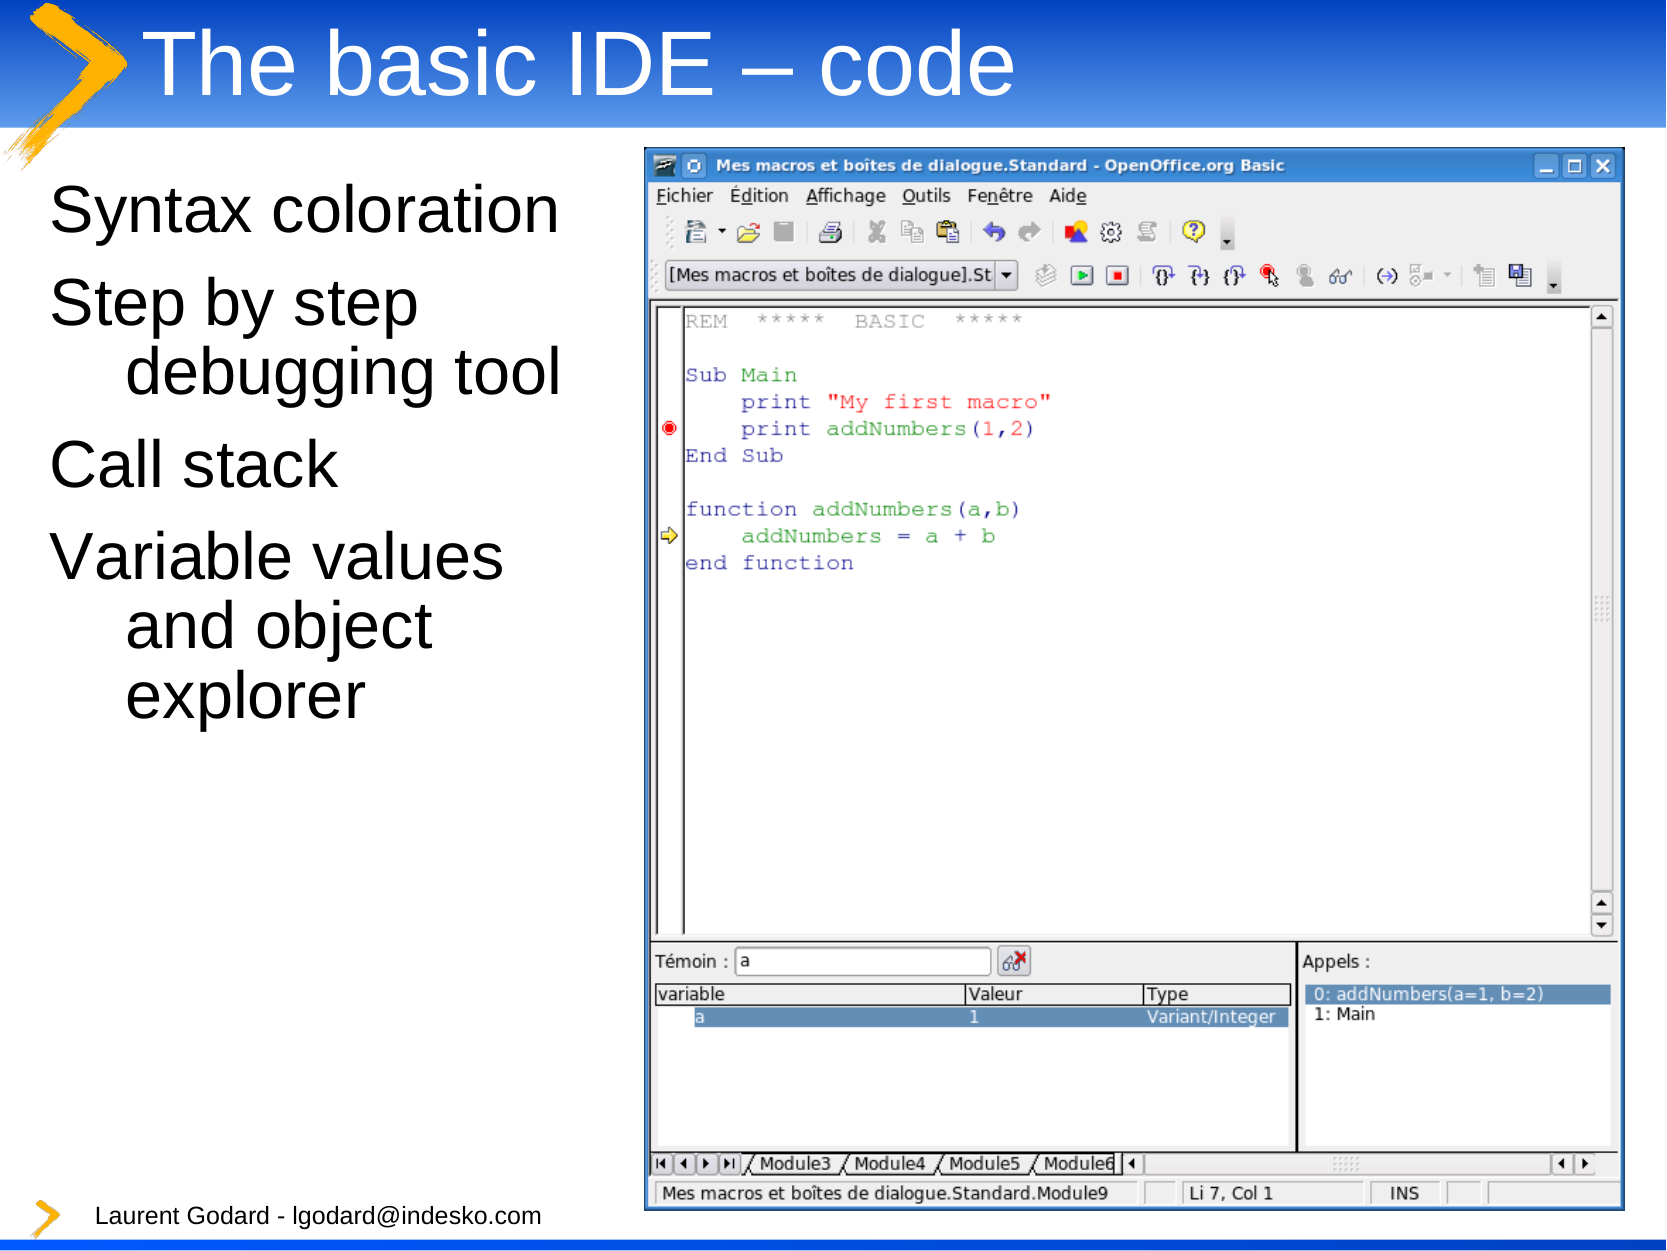

# The basic IDE – code
Syntax coloration
Step by step debugging tool
Call stack
Variable values and object explorer